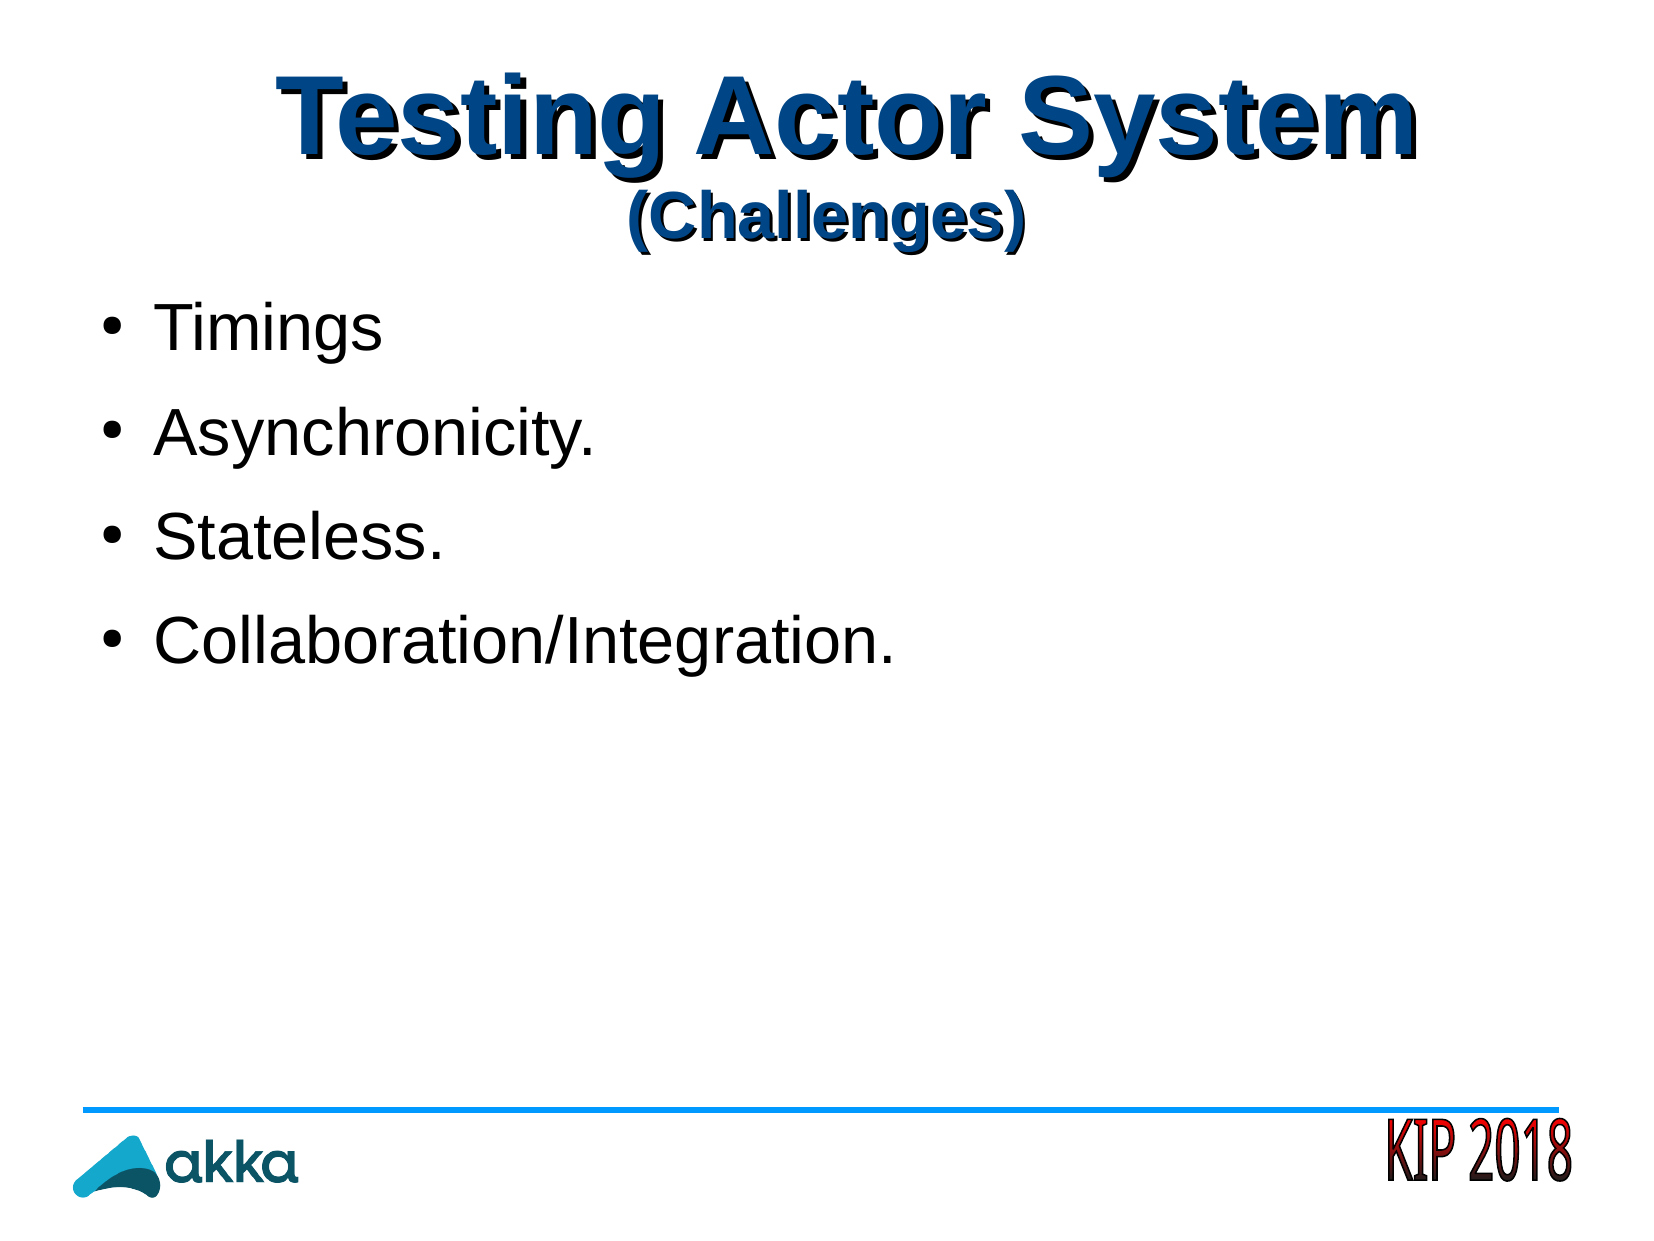

# Testing Actor System (Challenges)
Timings
Asynchronicity.
Stateless.
Collaboration/Integration.